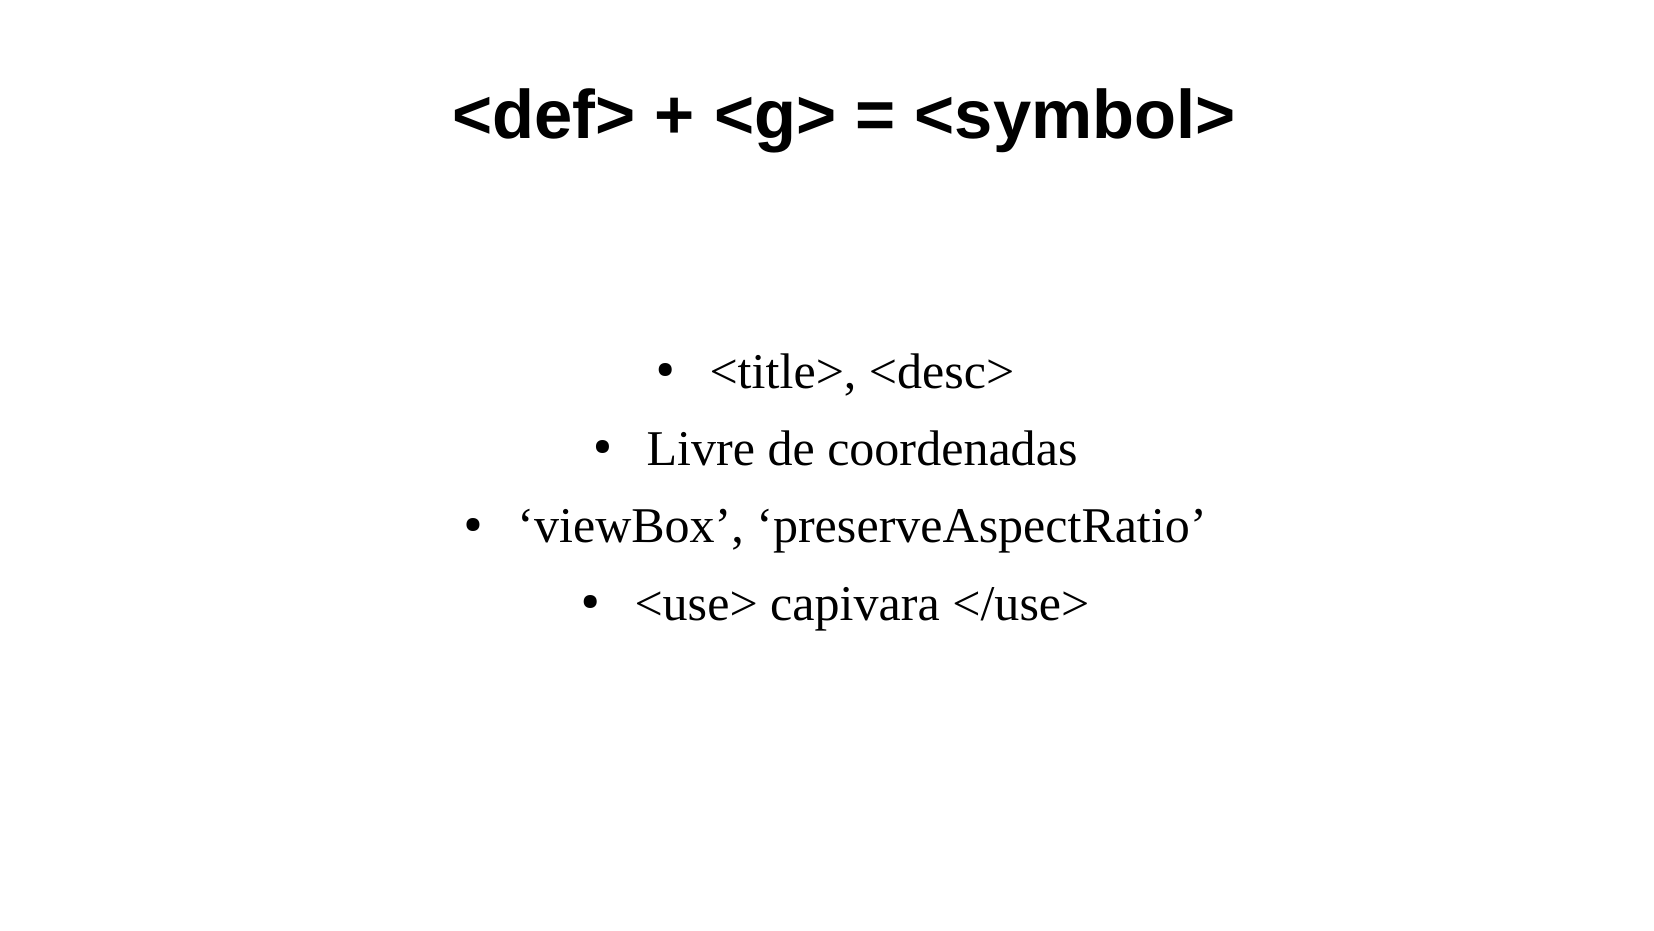

# <def> + <g> = <symbol>
<title>, <desc>
Livre de coordenadas
‘viewBox’, ‘preserveAspectRatio’
<use> capivara </use>